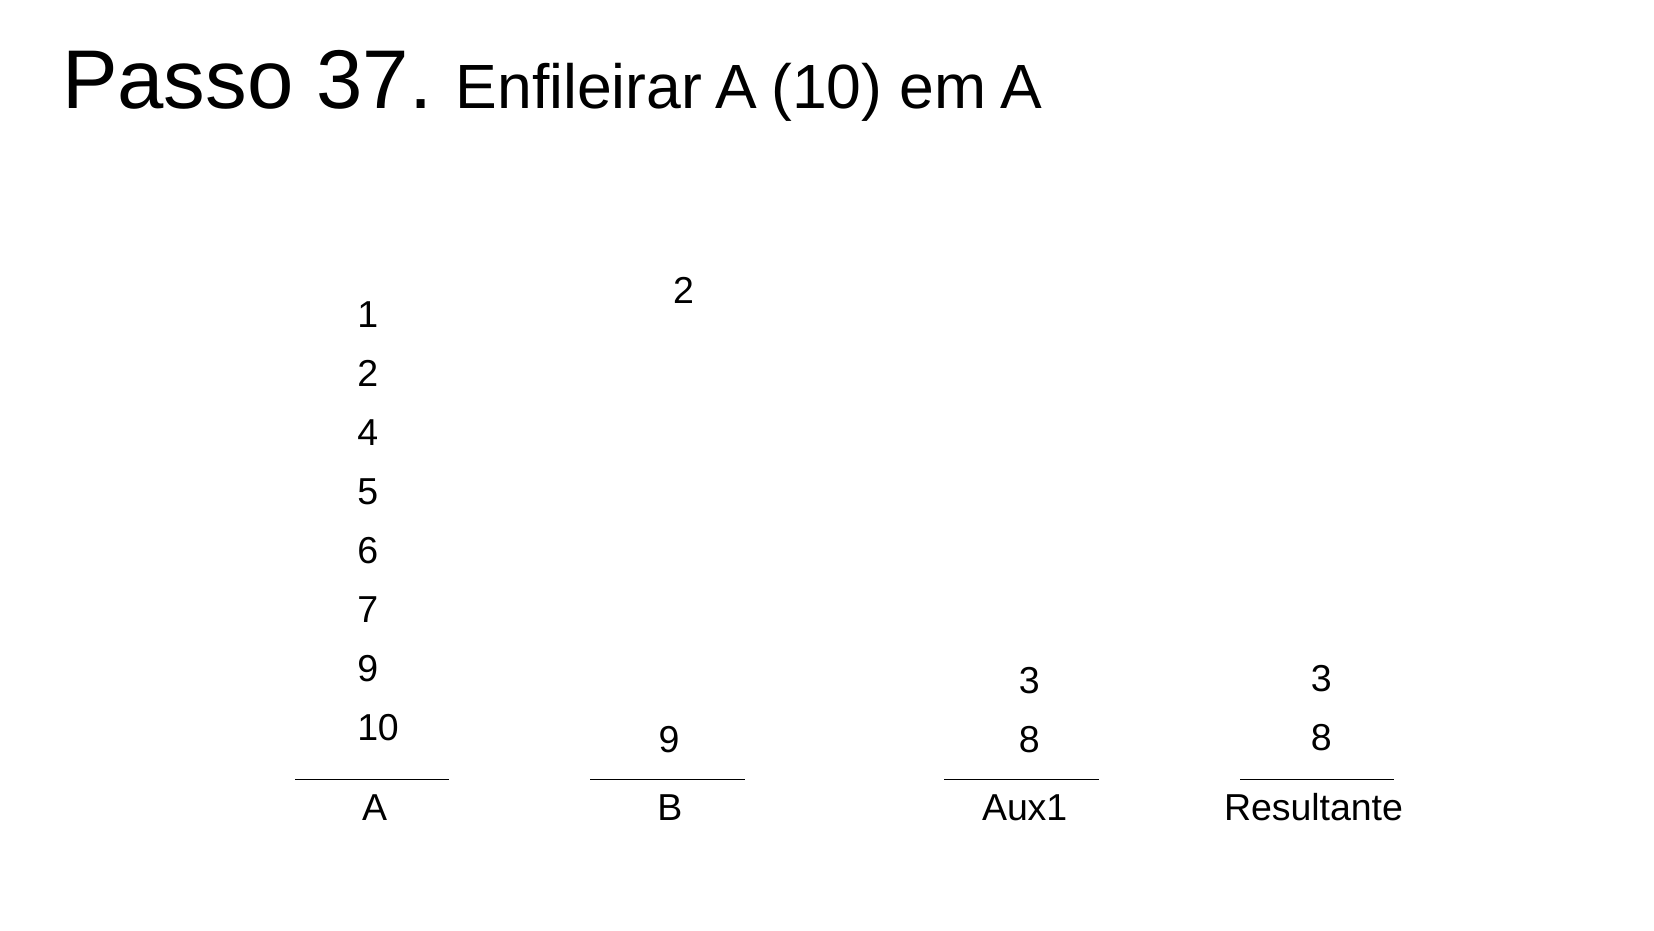

Passo 37. Enfileirar A (10) em A
2
1
2
4
5
6
7
9
3
3
10
8
9
8
A
B
Aux1
Resultante